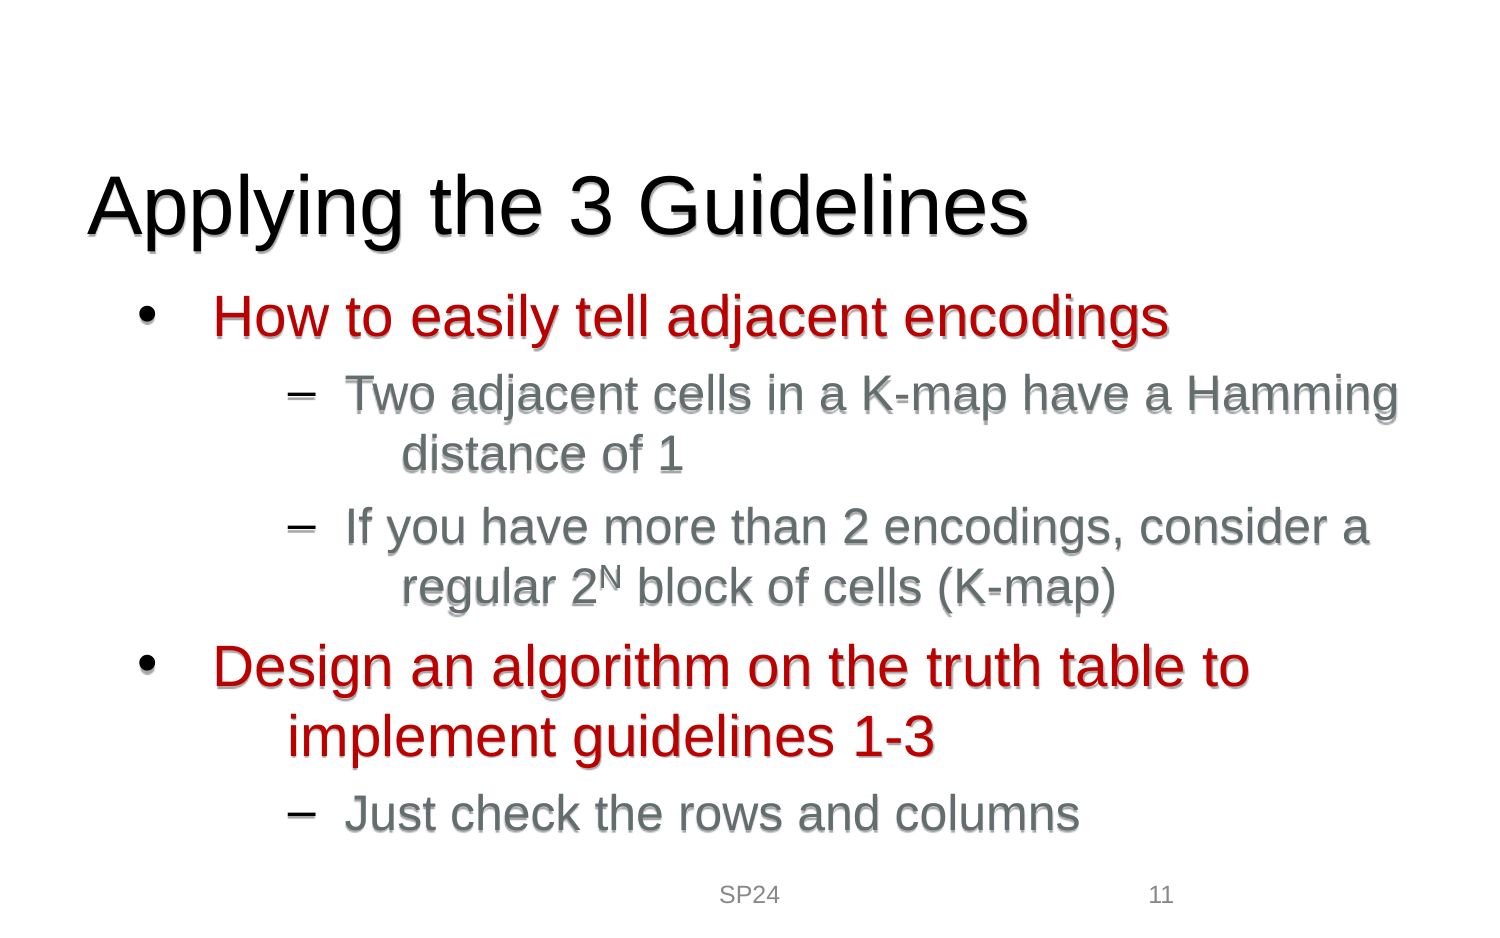

# Applying the 3 Guidelines
How to easily tell adjacent encodings
Two adjacent cells in a K-map have a Hamming distance of 1
If you have more than 2 encodings, consider a regular 2N block of cells (K-map)
Design an algorithm on the truth table to implement guidelines 1-3
Just check the rows and columns
SP24